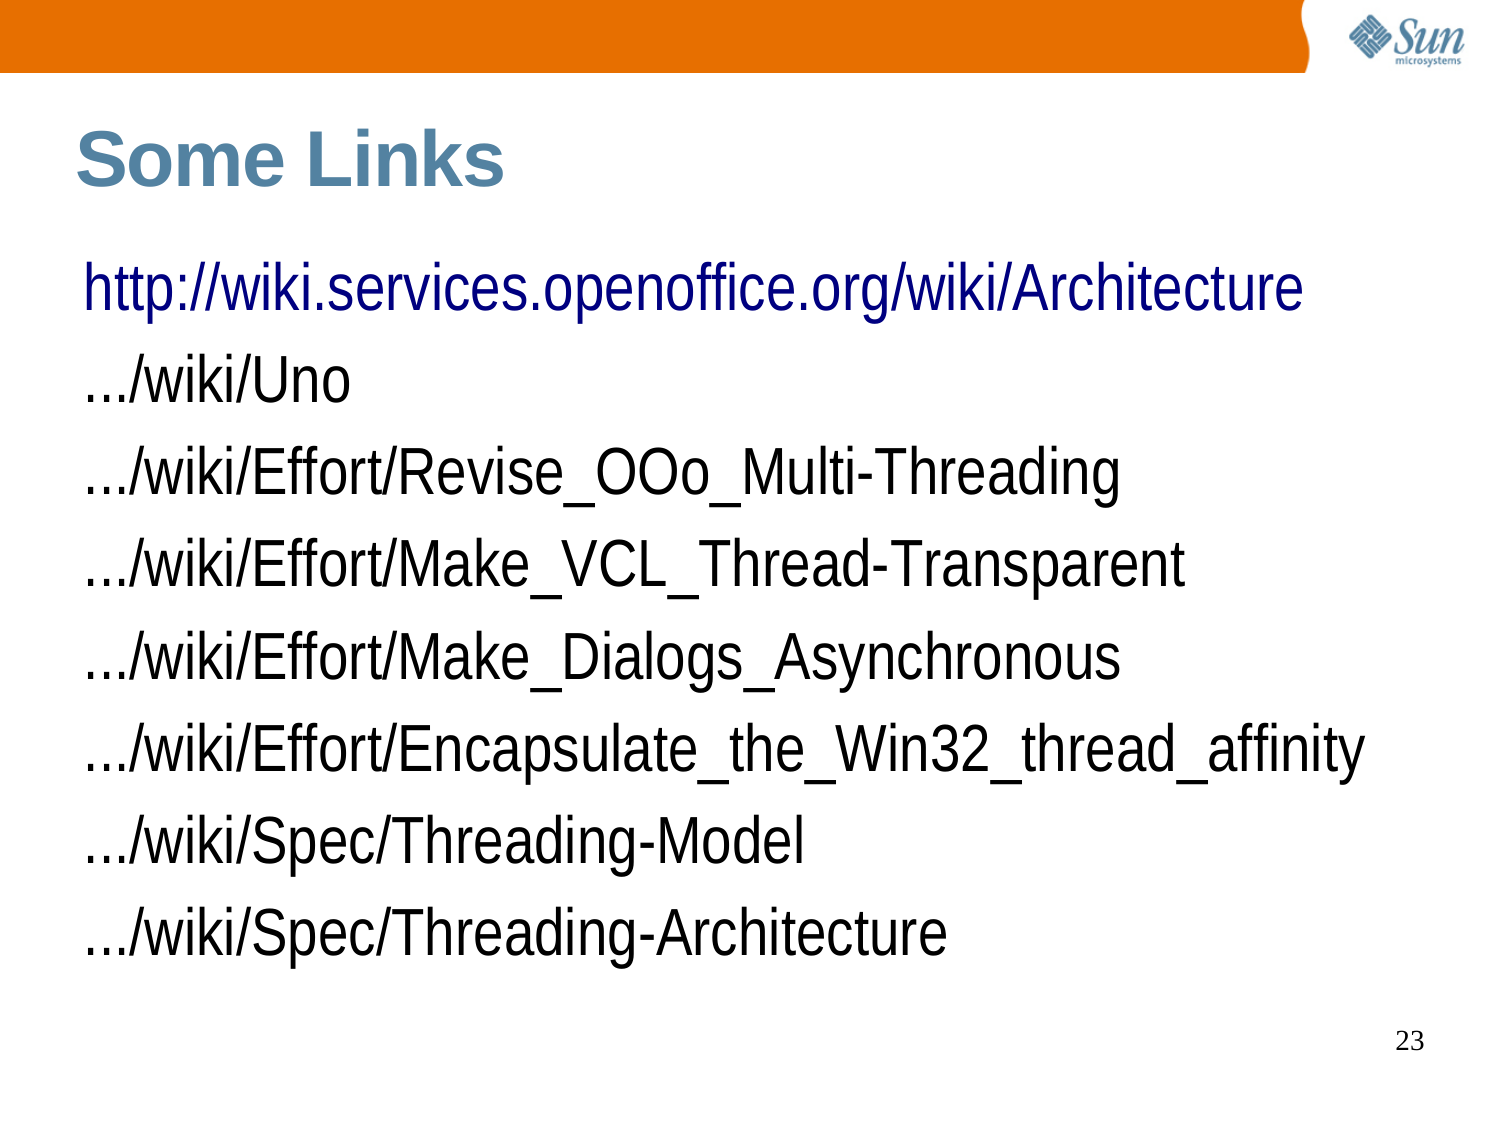

# Some Links
http://wiki.services.openoffice.org/wiki/Architecture
.../wiki/Uno
.../wiki/Effort/Revise_OOo_Multi-Threading
.../wiki/Effort/Make_VCL_Thread-Transparent
.../wiki/Effort/Make_Dialogs_Asynchronous
.../wiki/Effort/Encapsulate_the_Win32_thread_affinity
.../wiki/Spec/Threading-Model
.../wiki/Spec/Threading-Architecture
23